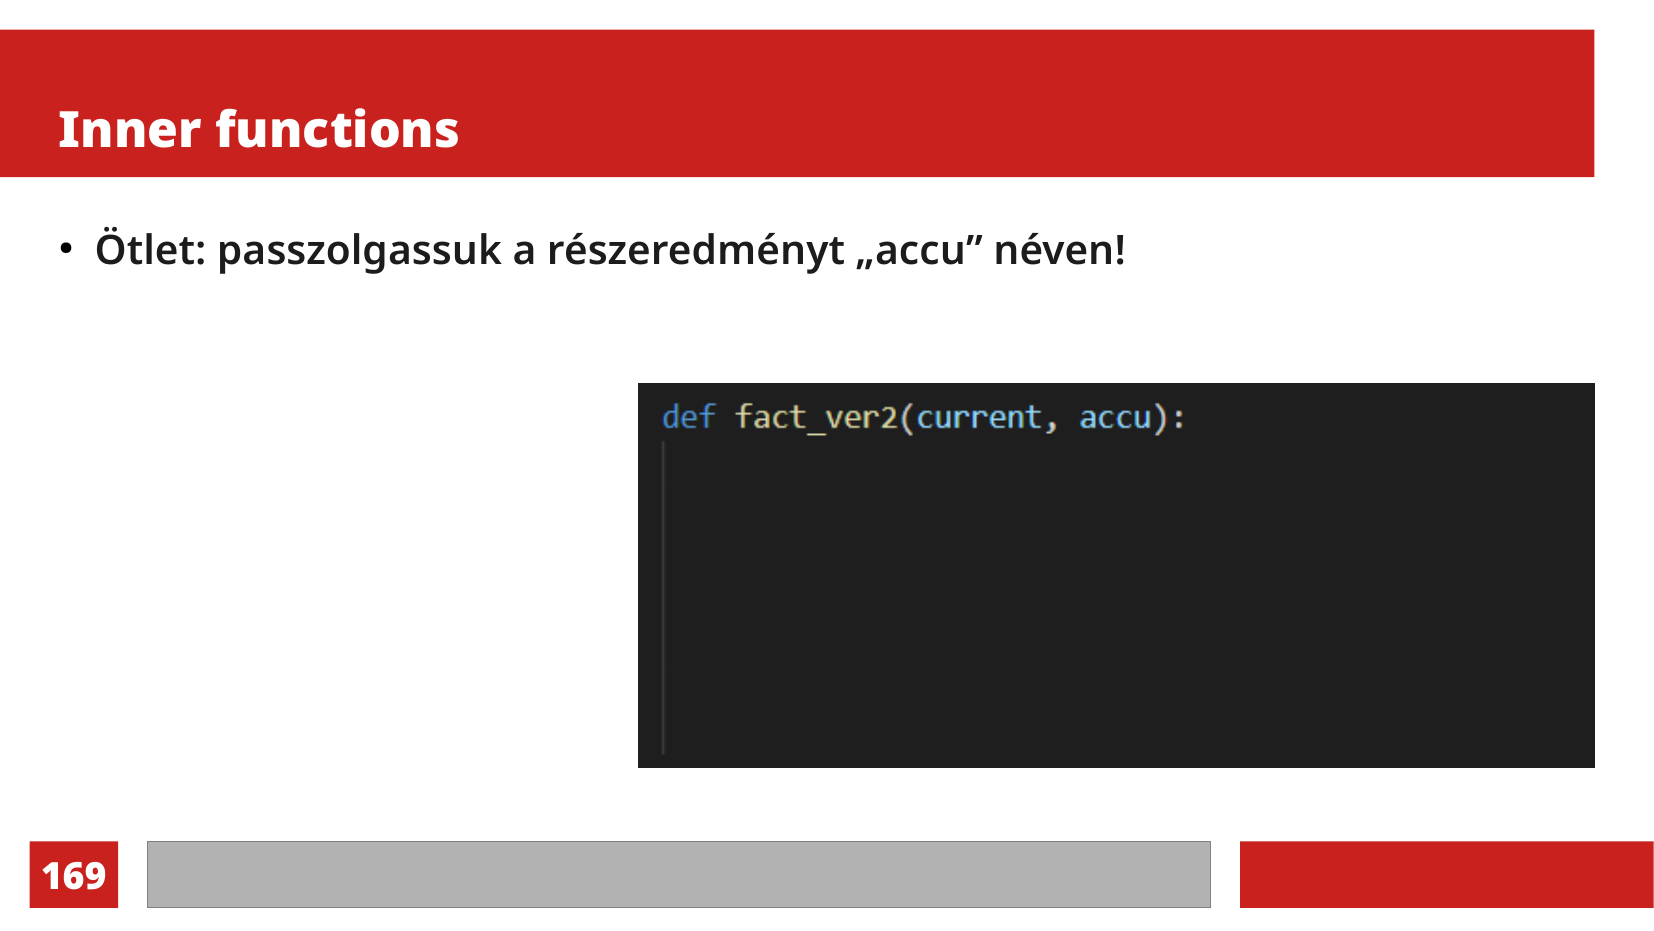

# Inner functions
Ötlet: passzolgassuk a részeredményt „accu” néven!
169